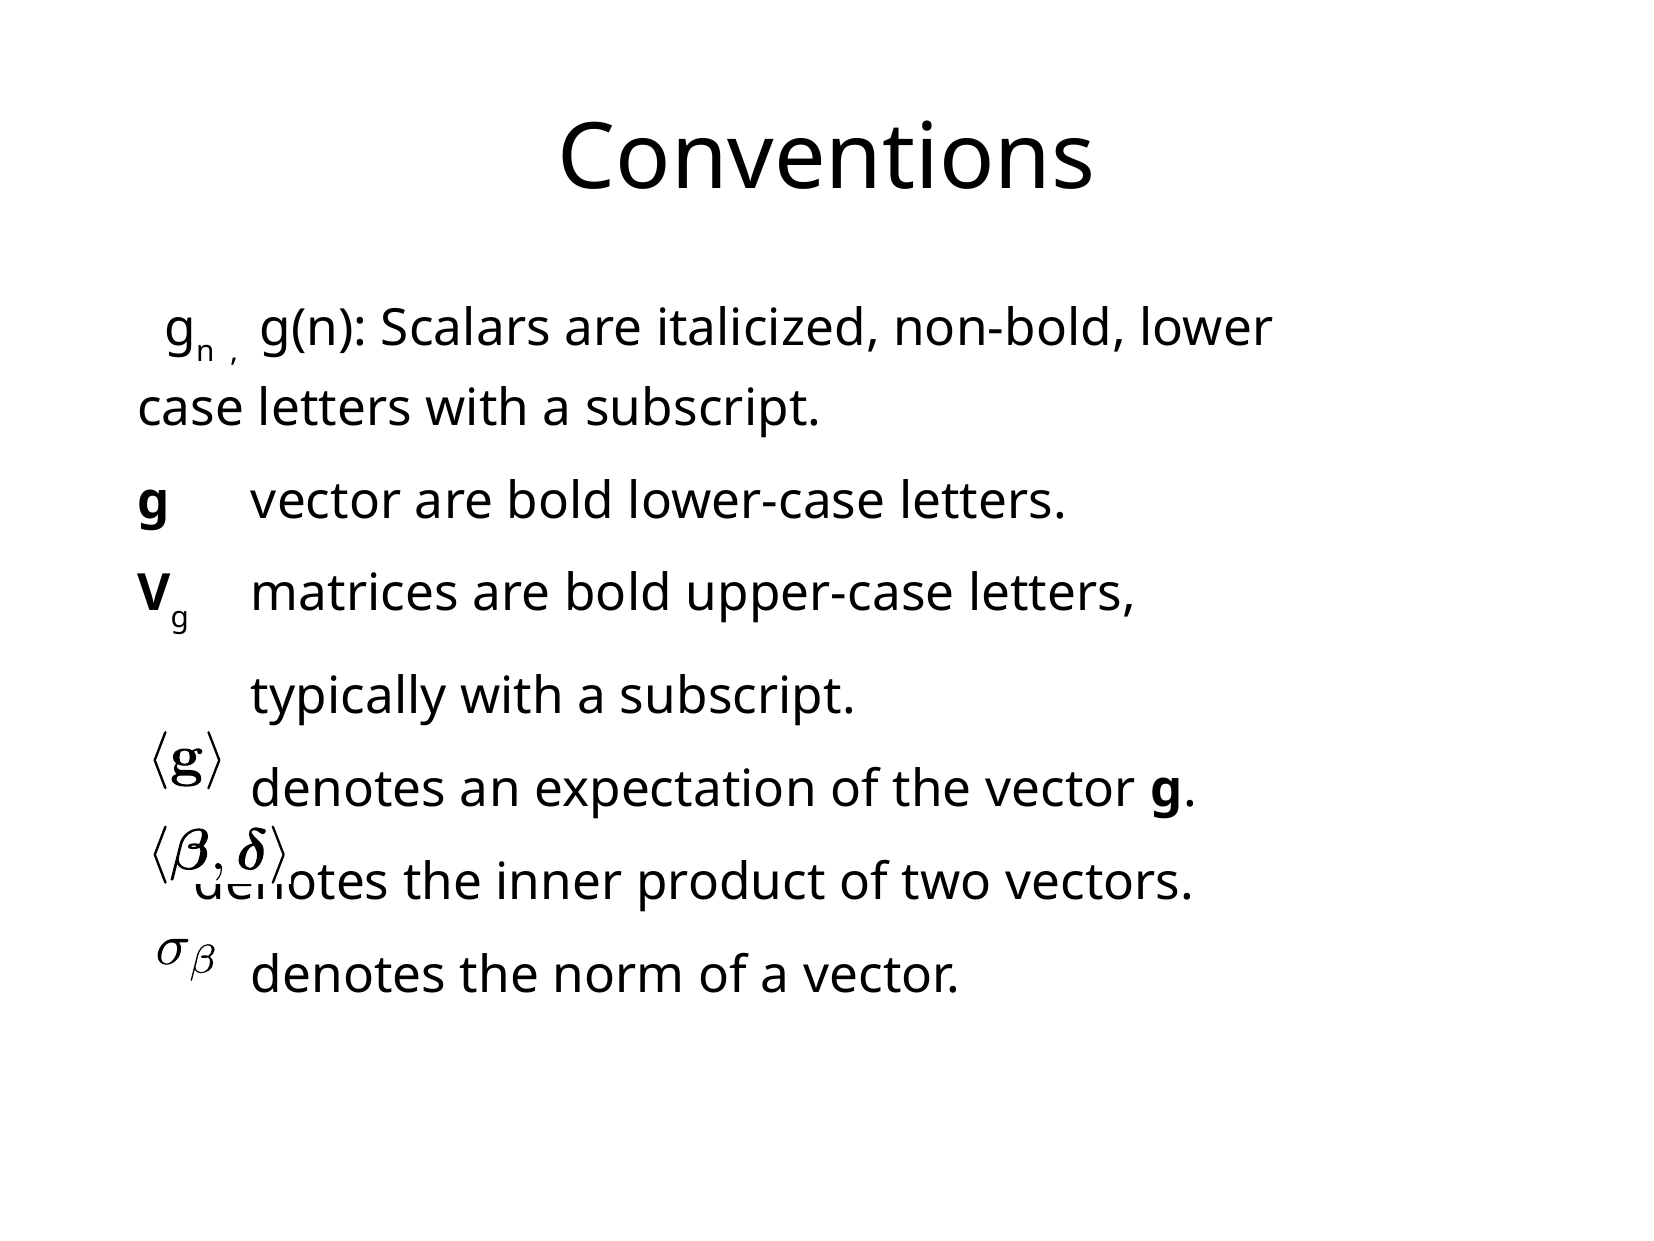

# Conventions
 gn , g(n): Scalars are italicized, non-bold, lower 		 			 	case letters with a subscript.
g 	vector are bold lower-case letters.
Vg 	matrices are bold upper-case letters,
 			 	typically with a subscript.
 	denotes an expectation of the vector g.
 	denotes the inner product of two vectors.
 		 	denotes the norm of a vector.